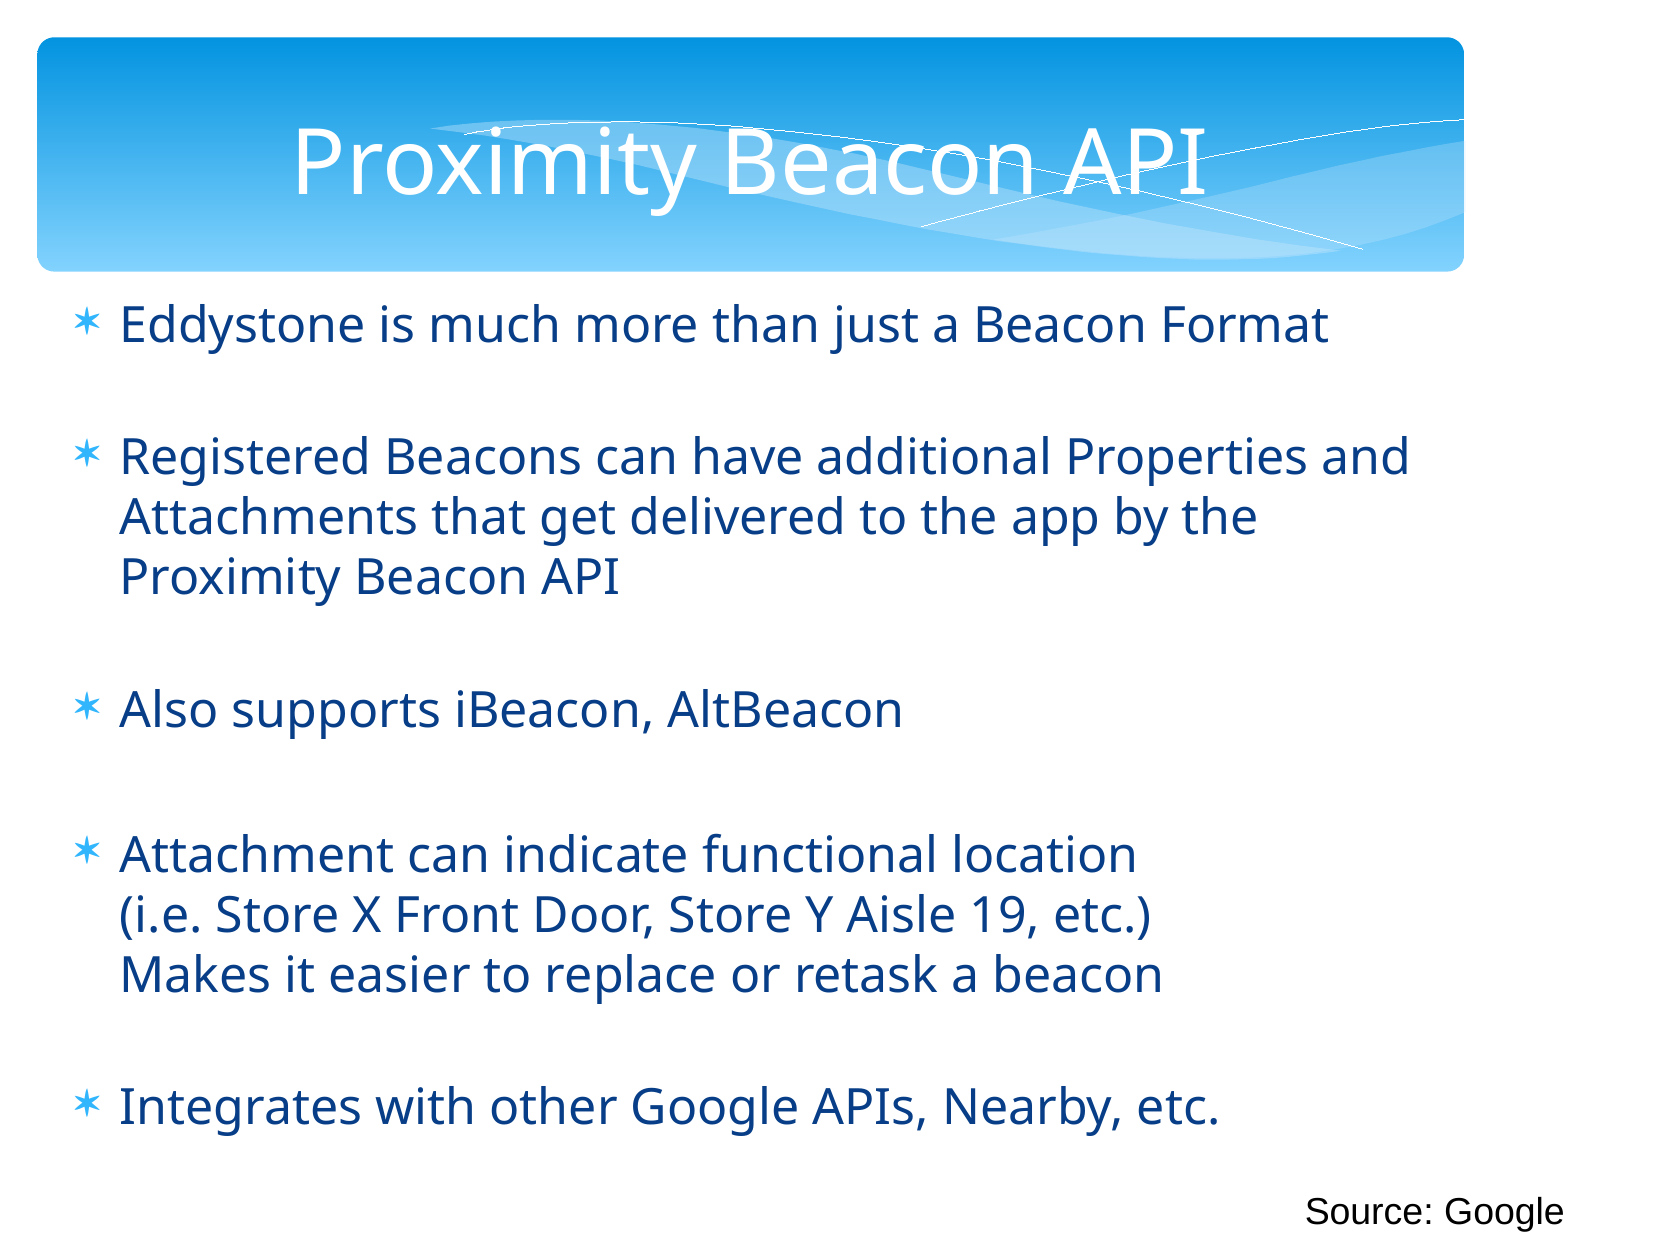

# Proximity Beacon API
Eddystone is much more than just a Beacon Format
Registered Beacons can have additional Properties and Attachments that get delivered to the app by the Proximity Beacon API
Also supports iBeacon, AltBeacon
Attachment can indicate functional location
(i.e. Store X Front Door, Store Y Aisle 19, etc.)
Makes it easier to replace or retask a beacon
Integrates with other Google APIs, Nearby, etc.
Source: Google